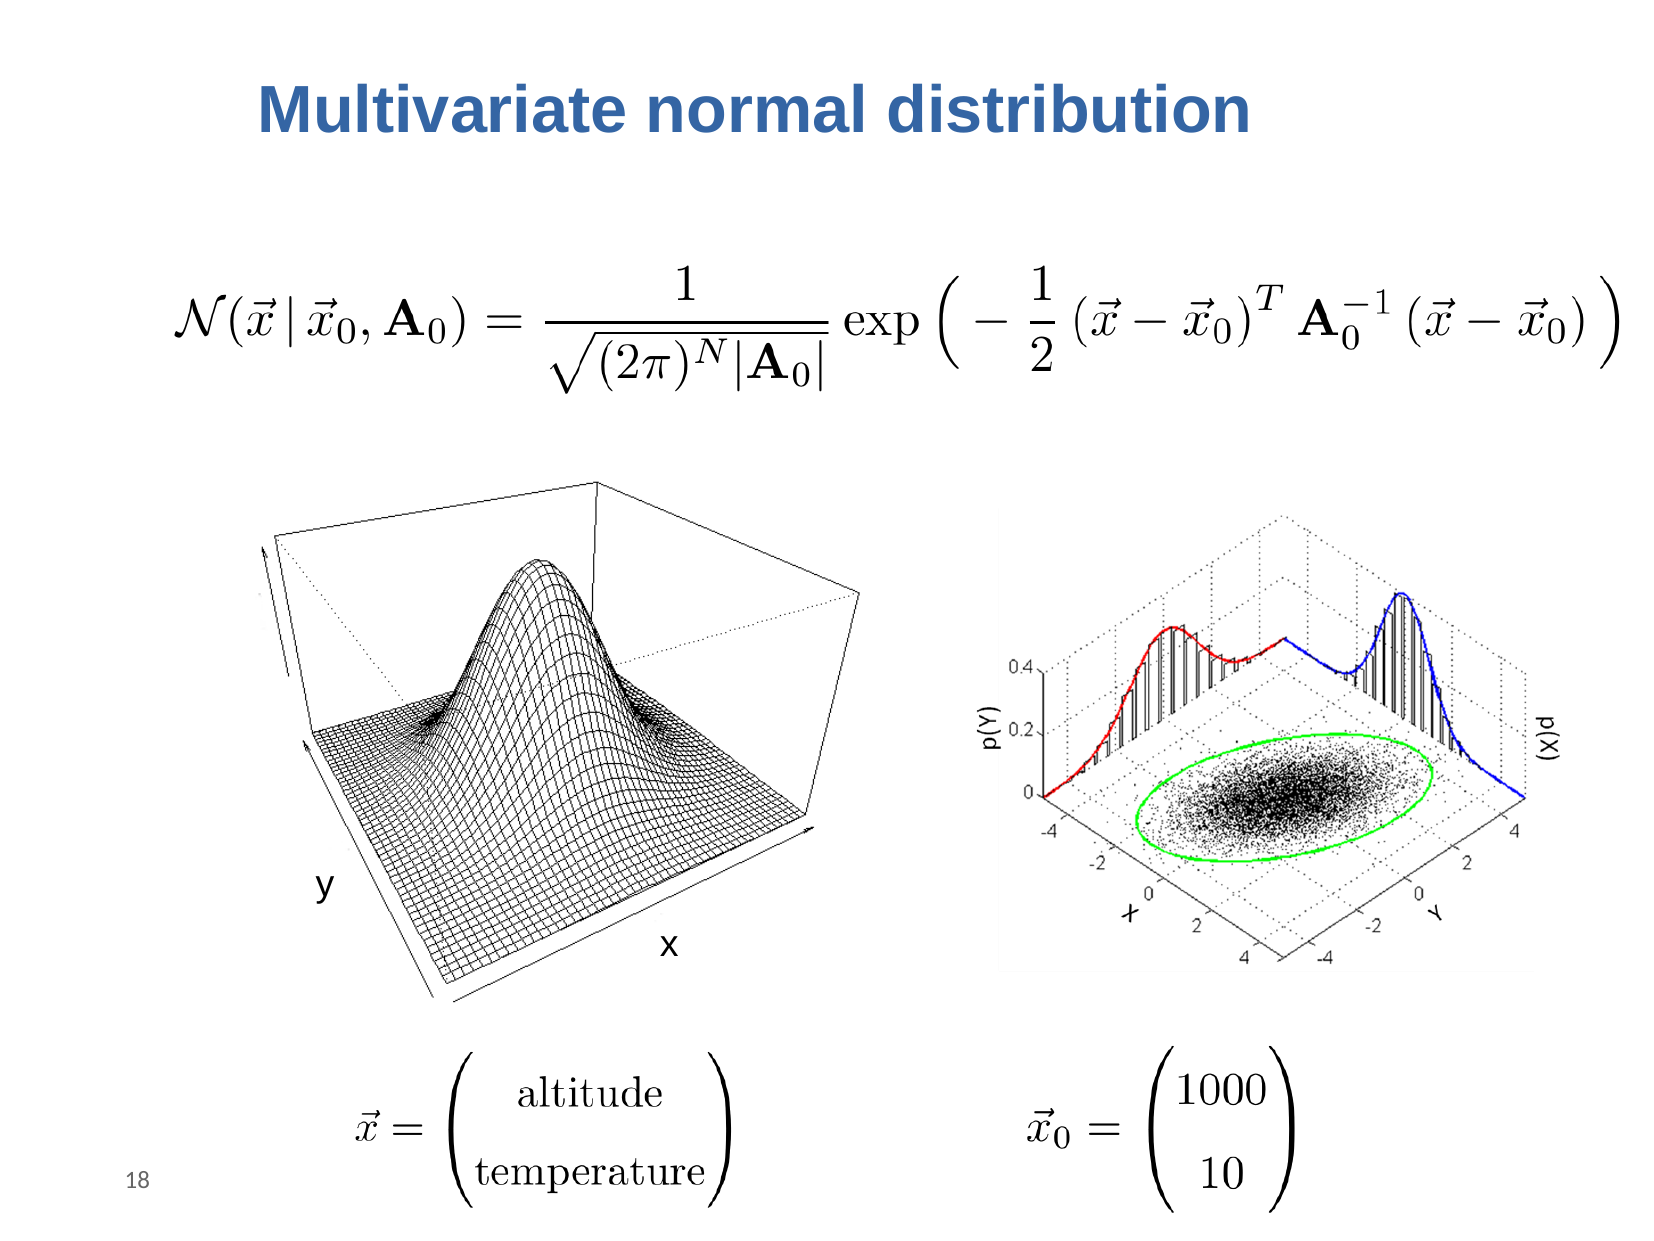

# Multivariate normal distribution
y
x
18